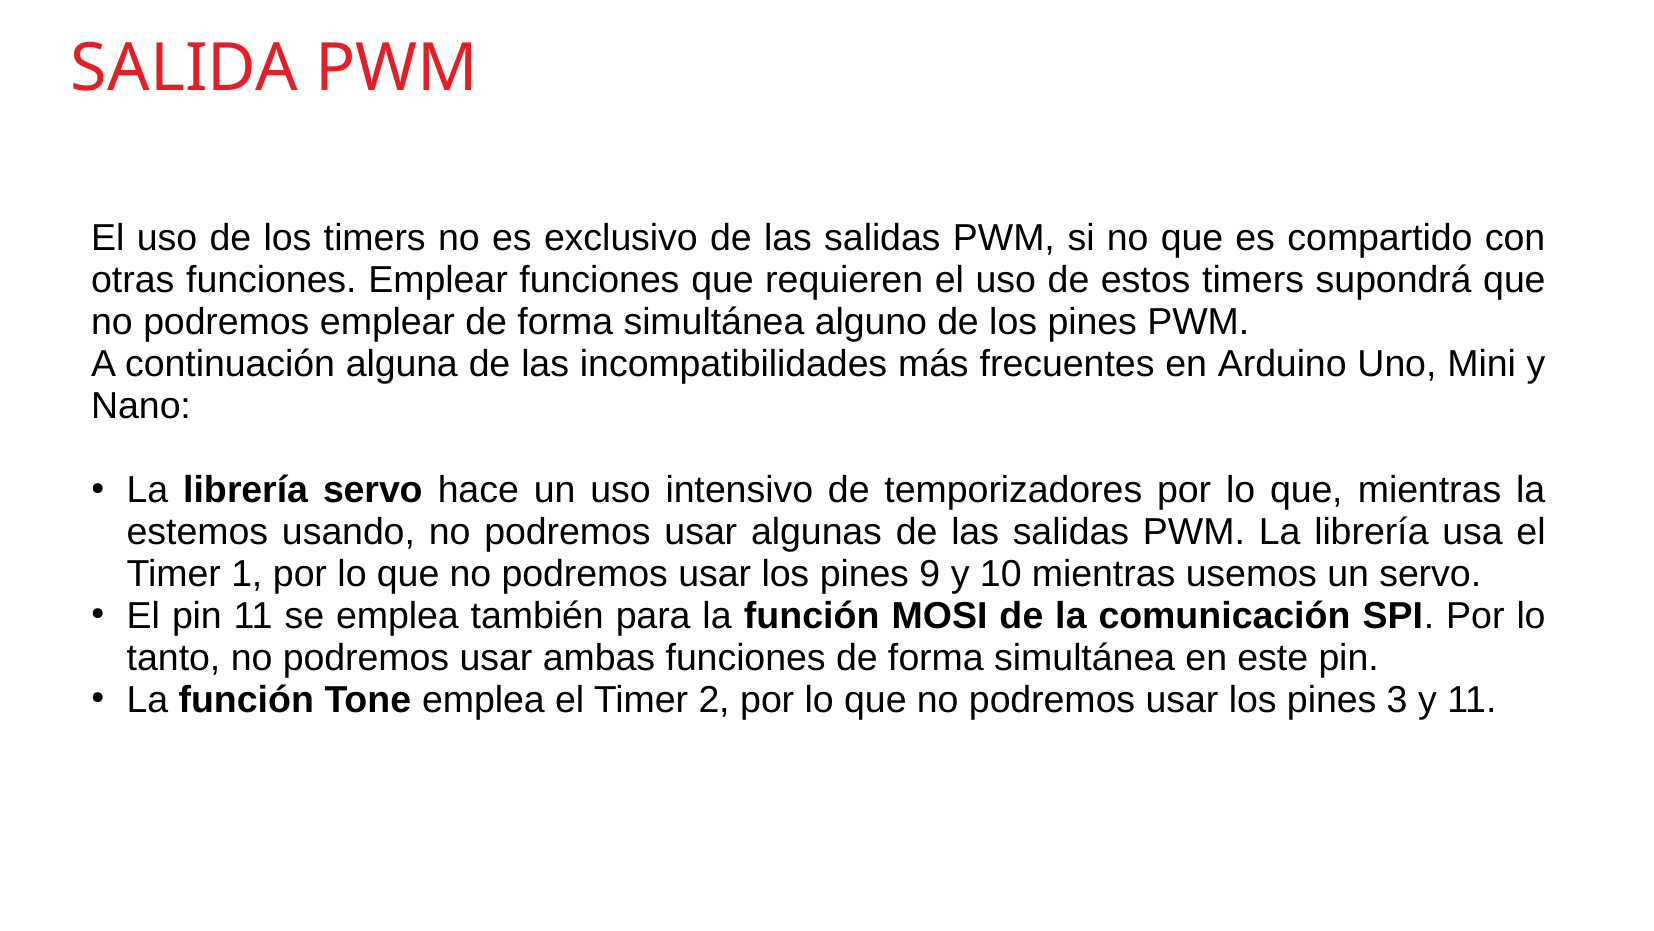

# SALIDA PWM
El uso de los timers no es exclusivo de las salidas PWM, si no que es compartido con otras funciones. Emplear funciones que requieren el uso de estos timers supondrá que no podremos emplear de forma simultánea alguno de los pines PWM.
A continuación alguna de las incompatibilidades más frecuentes en Arduino Uno, Mini y Nano:
La librería servo hace un uso intensivo de temporizadores por lo que, mientras la estemos usando, no podremos usar algunas de las salidas PWM. La librería usa el Timer 1, por lo que no podremos usar los pines 9 y 10 mientras usemos un servo.
El pin 11 se emplea también para la función MOSI de la comunicación SPI. Por lo tanto, no podremos usar ambas funciones de forma simultánea en este pin.
La función Tone emplea el Timer 2, por lo que no podremos usar los pines 3 y 11.